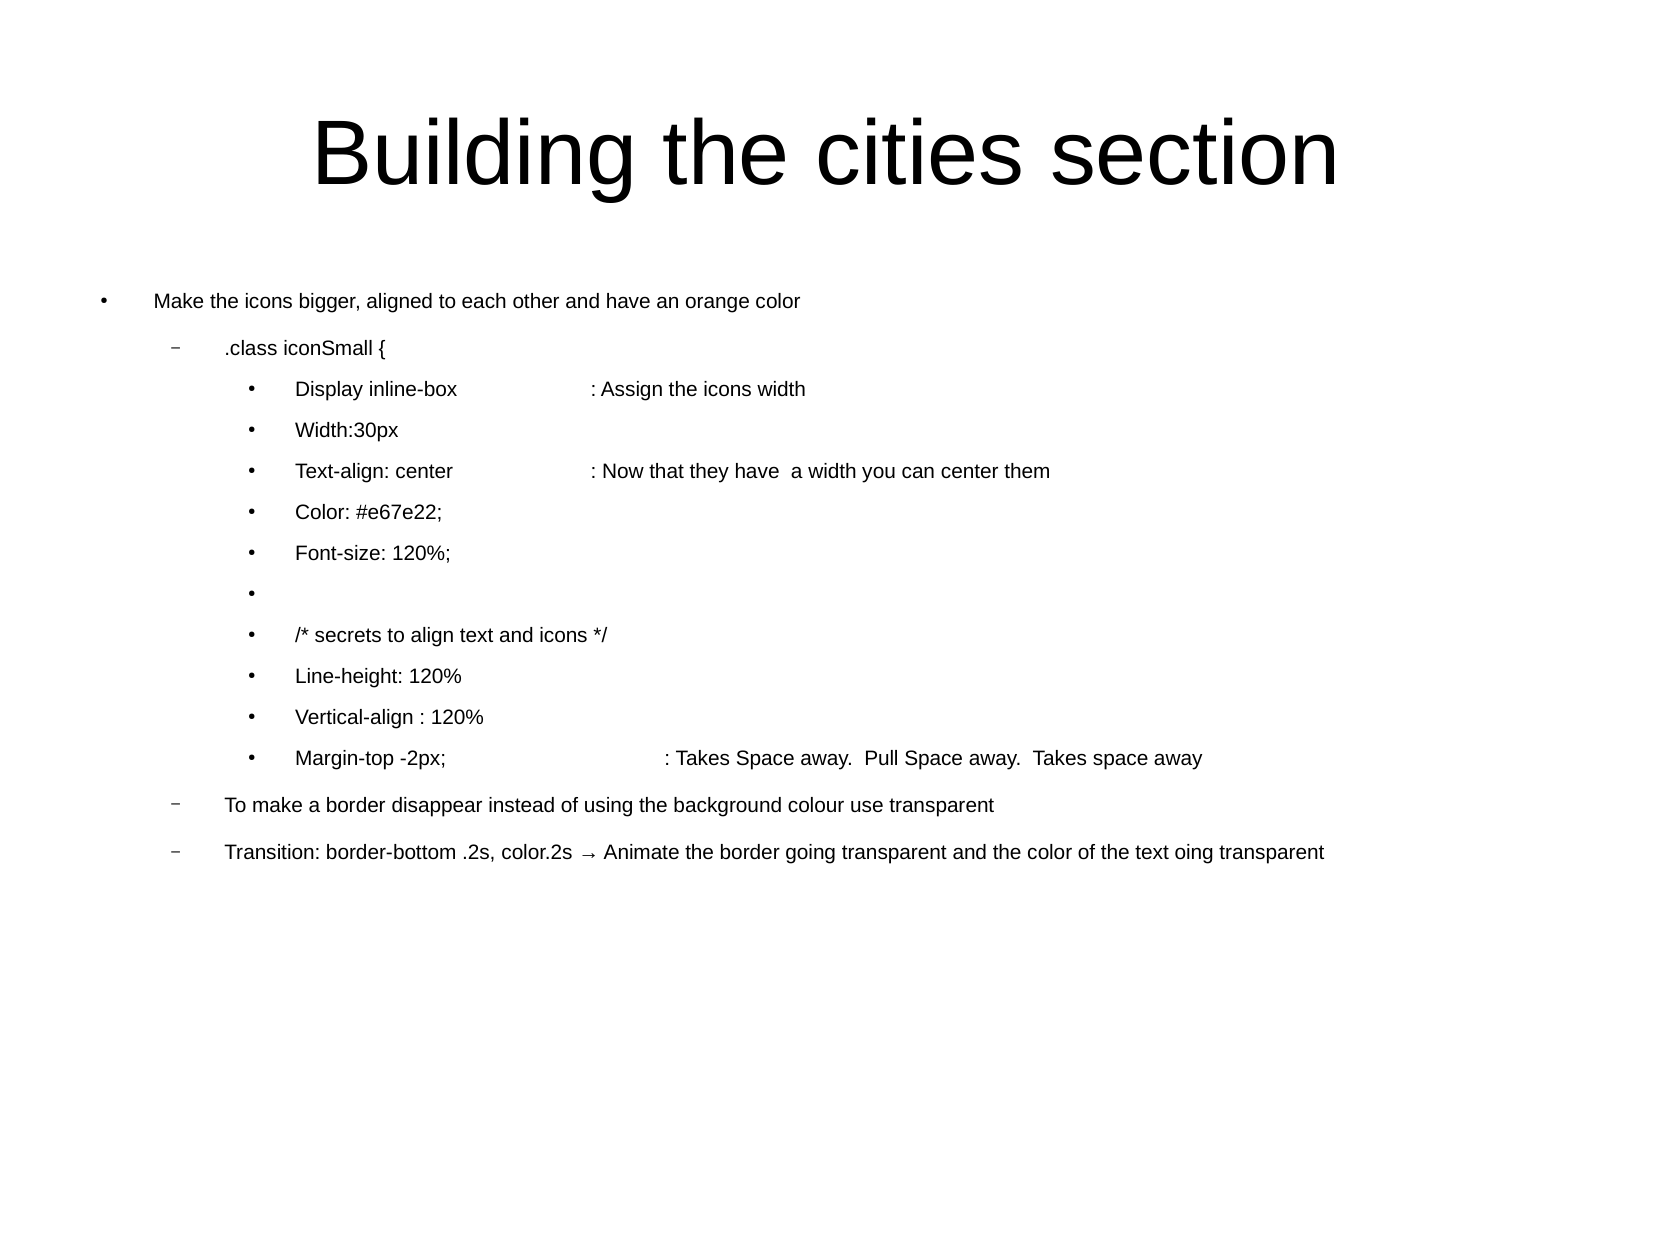

# Building the cities section
Make the icons bigger, aligned to each other and have an orange color
.class iconSmall {
Display inline-box		: Assign the icons width
Width:30px
Text-align: center		: Now that they have a width you can center them
Color: #e67e22;
Font-size: 120%;
/* secrets to align text and icons */
Line-height: 120%
Vertical-align : 120%
Margin-top -2px;			: Takes Space away. Pull Space away. Takes space away
To make a border disappear instead of using the background colour use transparent
Transition: border-bottom .2s, color.2s → Animate the border going transparent and the color of the text oing transparent